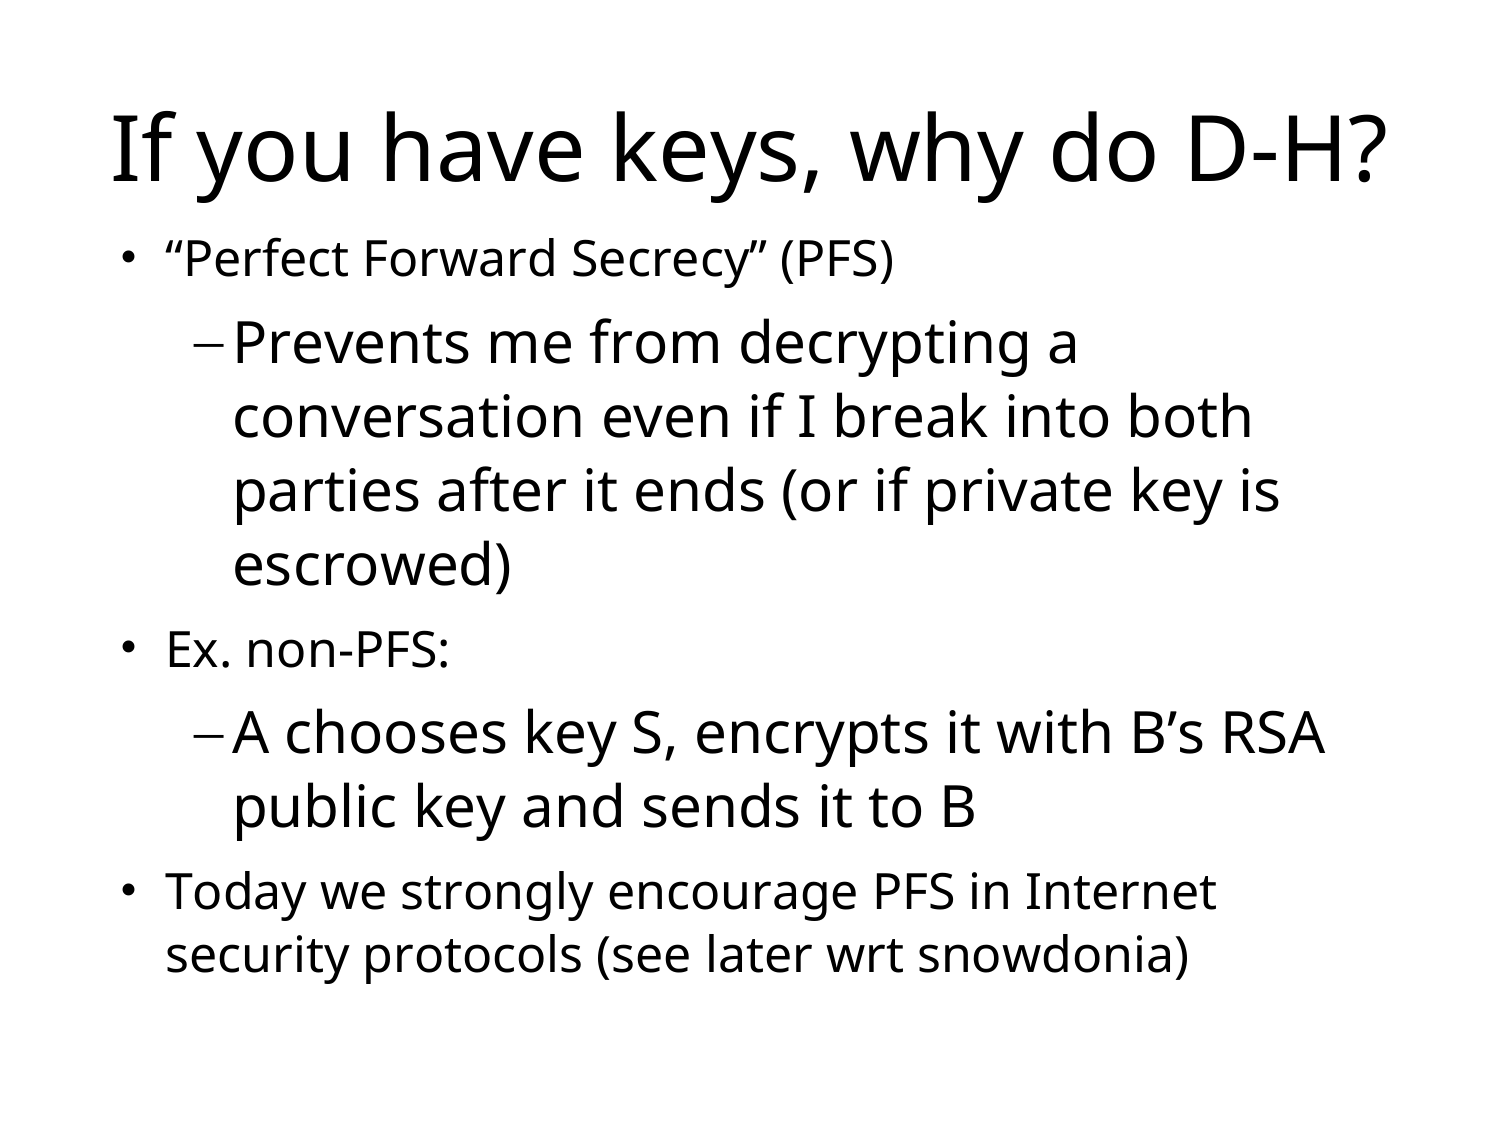

# If you have keys, why do D-H?
“Perfect Forward Secrecy” (PFS)
Prevents me from decrypting a conversation even if I break into both parties after it ends (or if private key is escrowed)
Ex. non-PFS:
A chooses key S, encrypts it with B’s RSA public key and sends it to B
Today we strongly encourage PFS in Internet security protocols (see later wrt snowdonia)